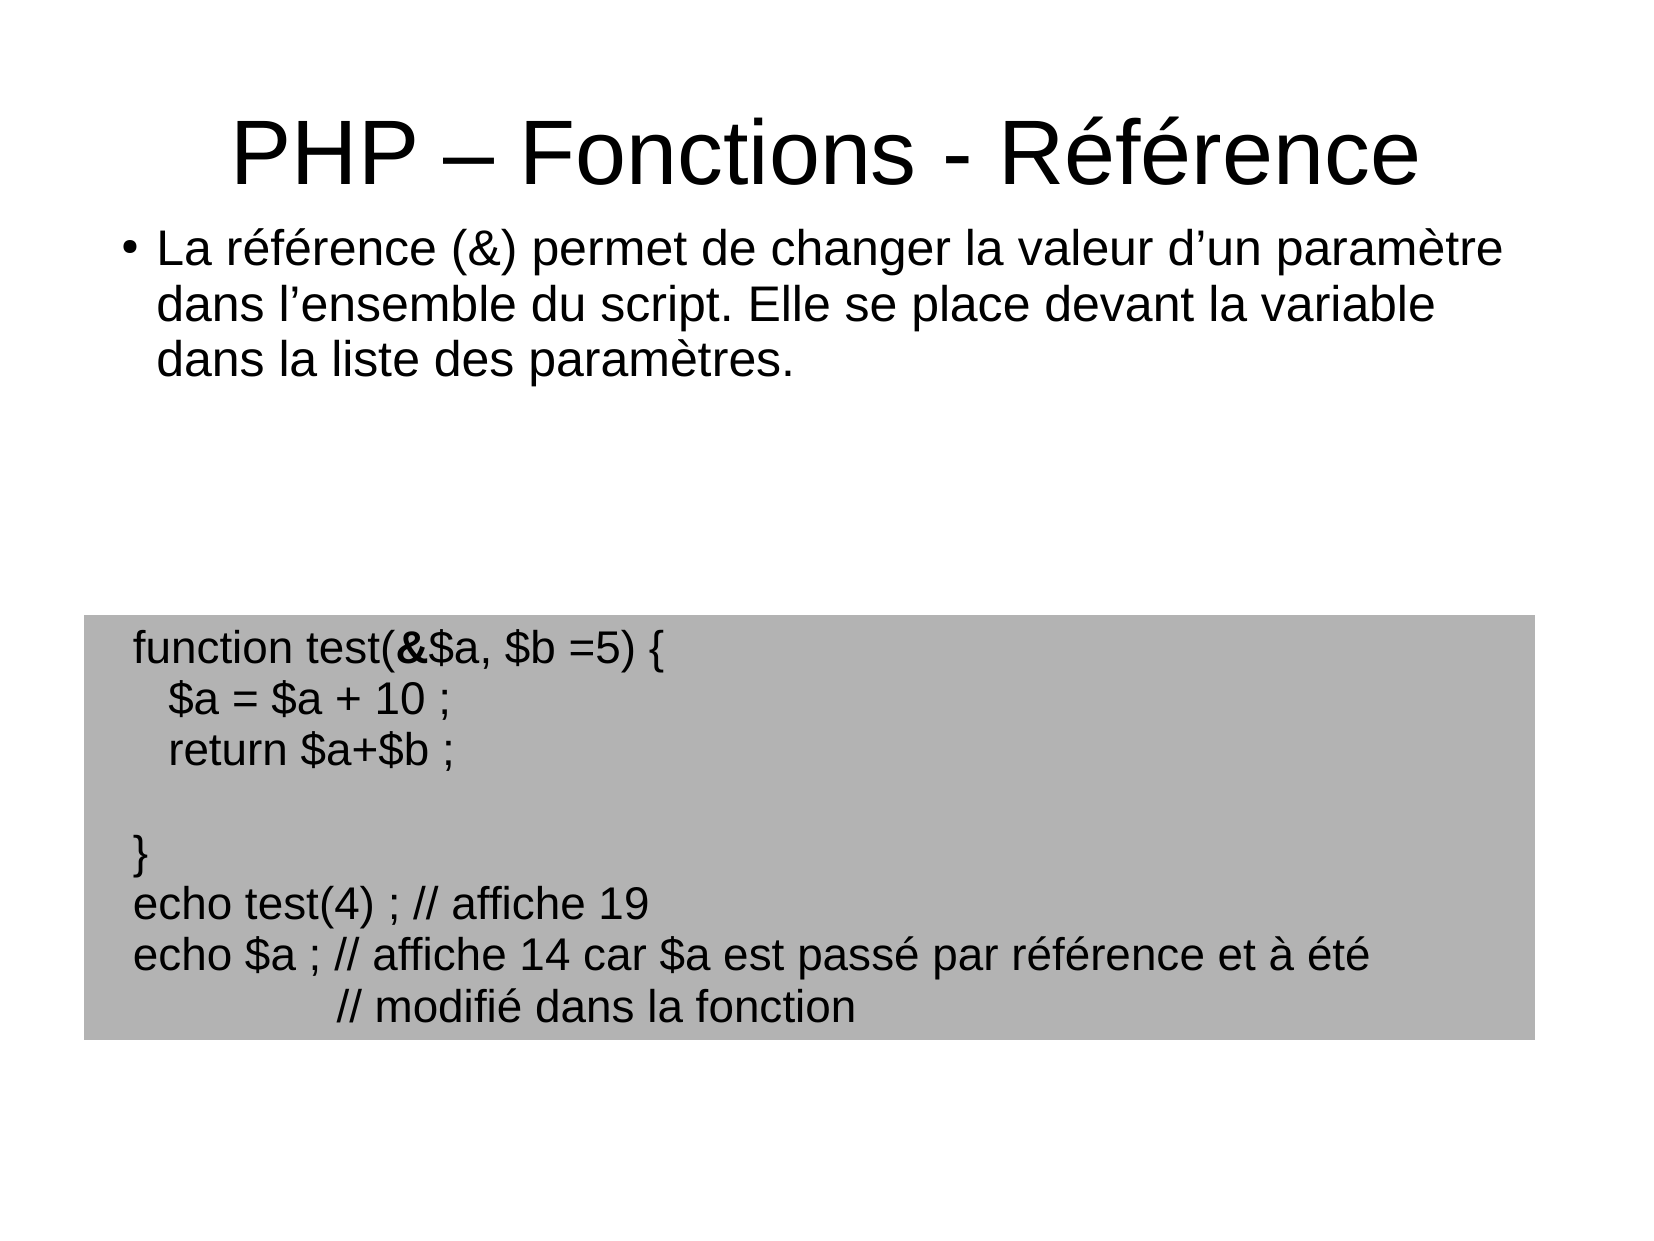

# PHP – Fonctions - Référence
La référence (&) permet de changer la valeur d’un paramètre dans l’ensemble du script. Elle se place devant la variable dans la liste des paramètres.
| function test(&$a, $b =5) { $a = $a + 10 ; return $a+$b ; } echo test(4) ; // affiche 19 echo $a ; // affiche 14 car $a est passé par référence et à été // modifié dans la fonction |
| --- |